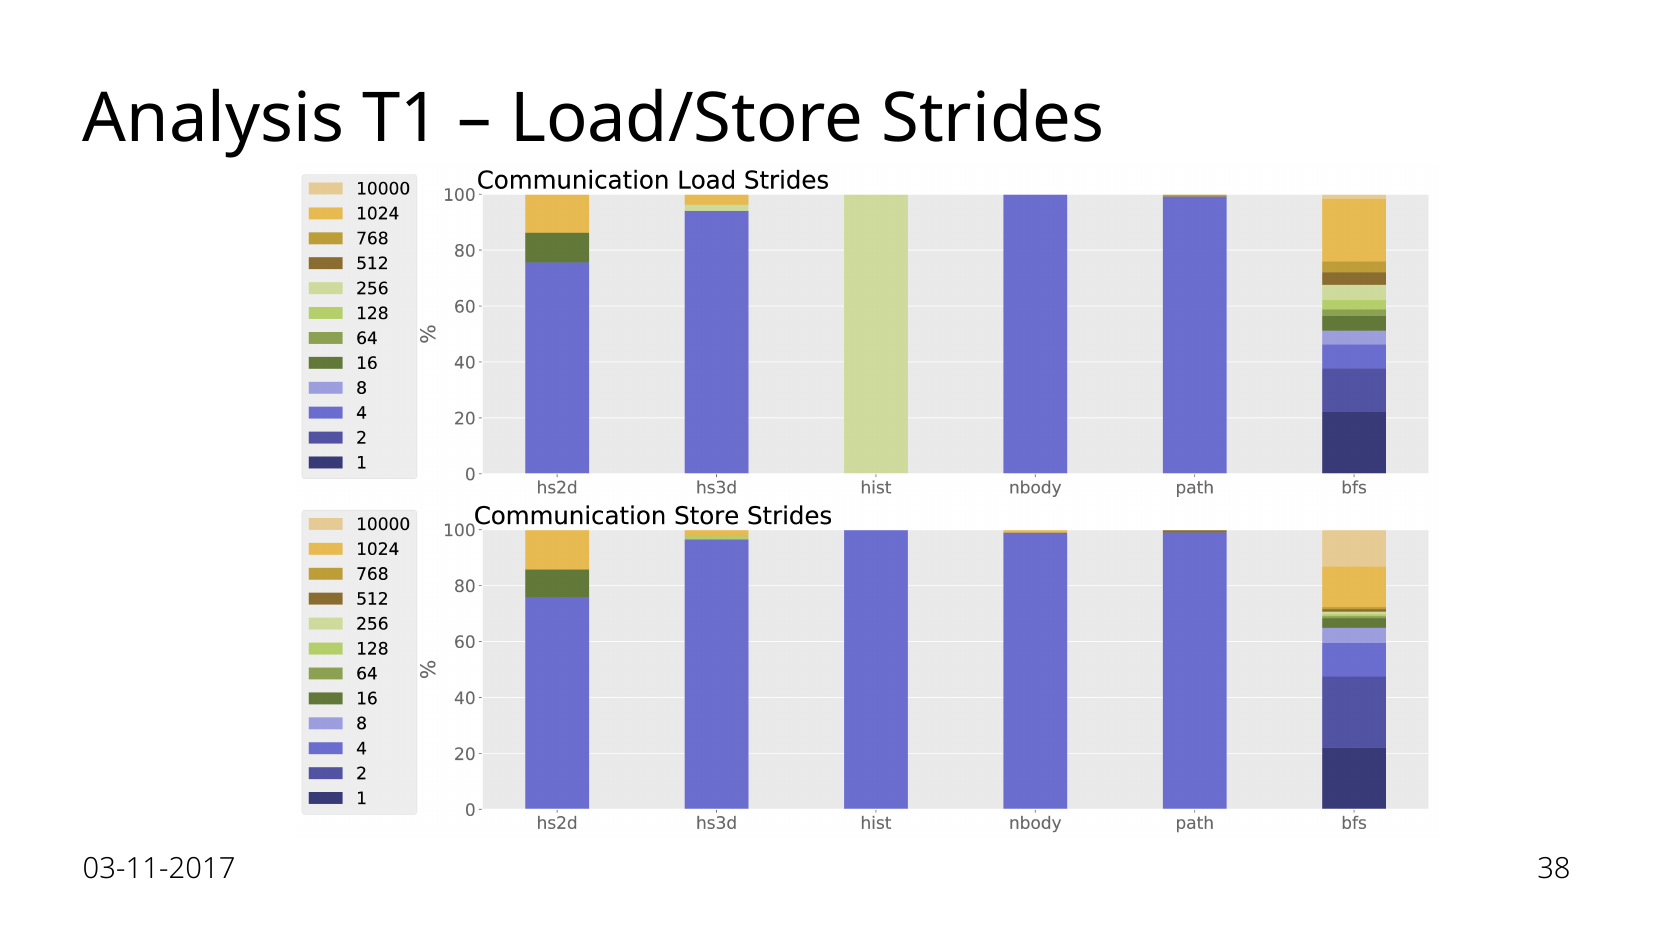

# Analysis T1 – Load/Store Strides
03-11-2017
38